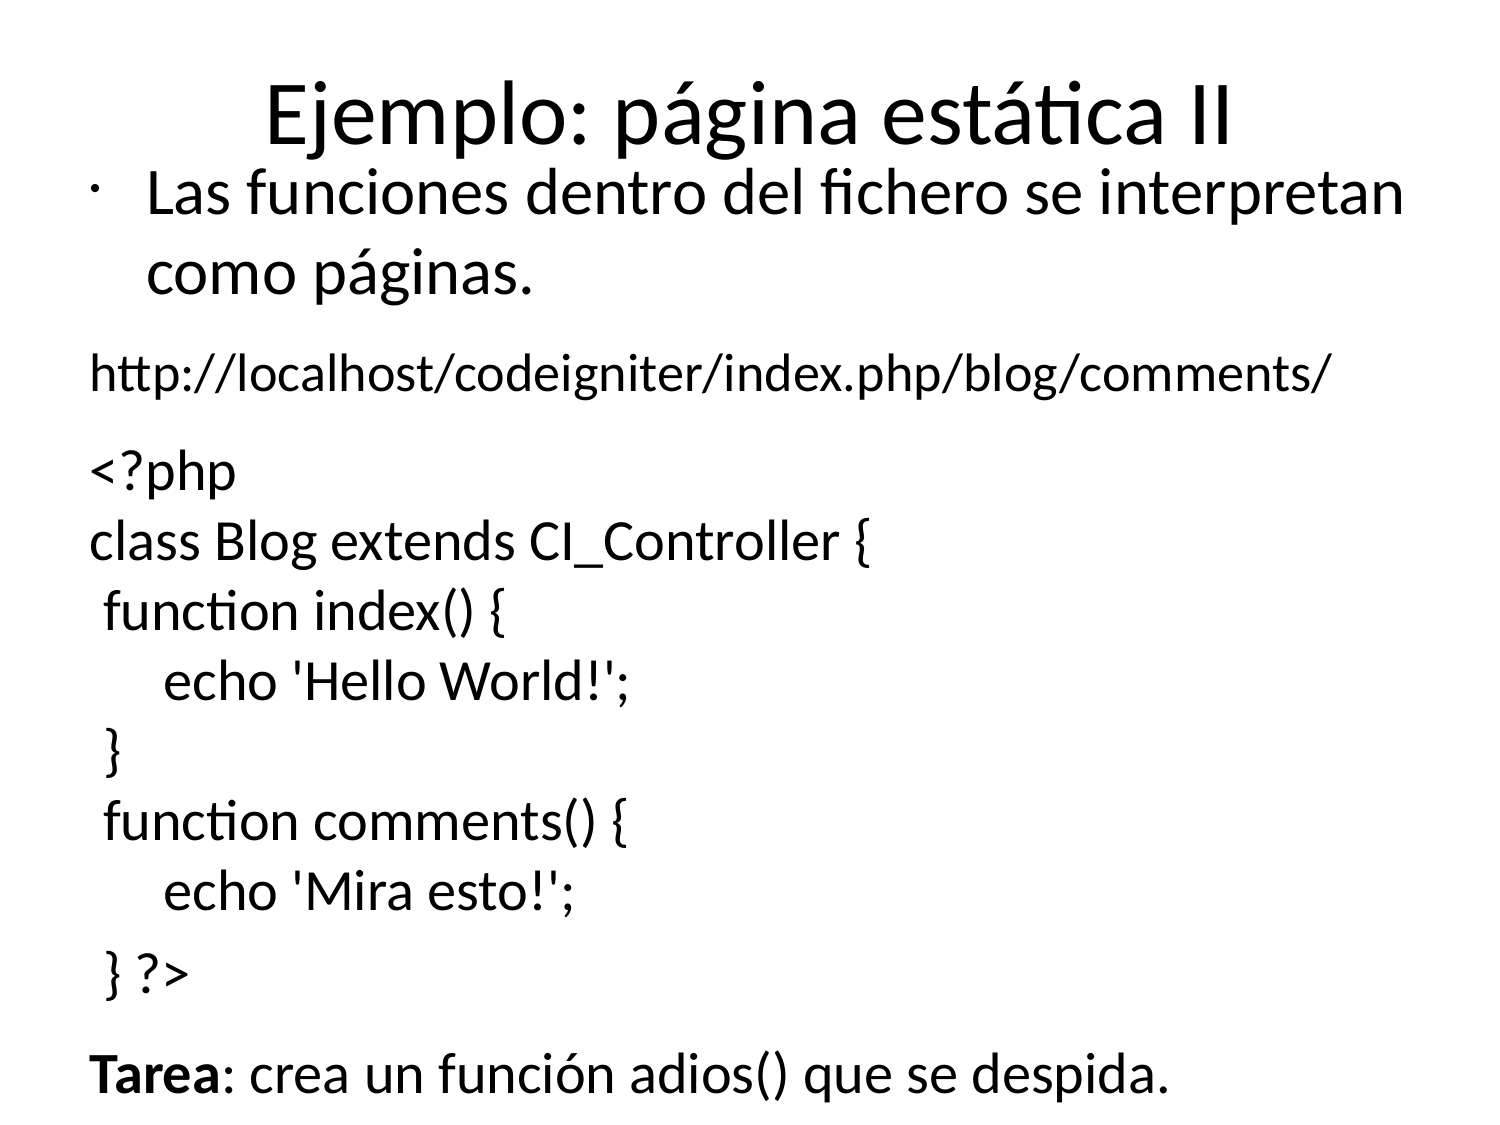

# Ejemplo: página estática II
Las funciones dentro del fichero se interpretan como páginas.
http://localhost/codeigniter/index.php/blog/comments/
<?php
class Blog extends CI_Controller {
 function index() {
 	echo 'Hello World!';
 }
 function comments() {
 	echo 'Mira esto!';
 } ?>
Tarea: crea un función adios() que se despida.